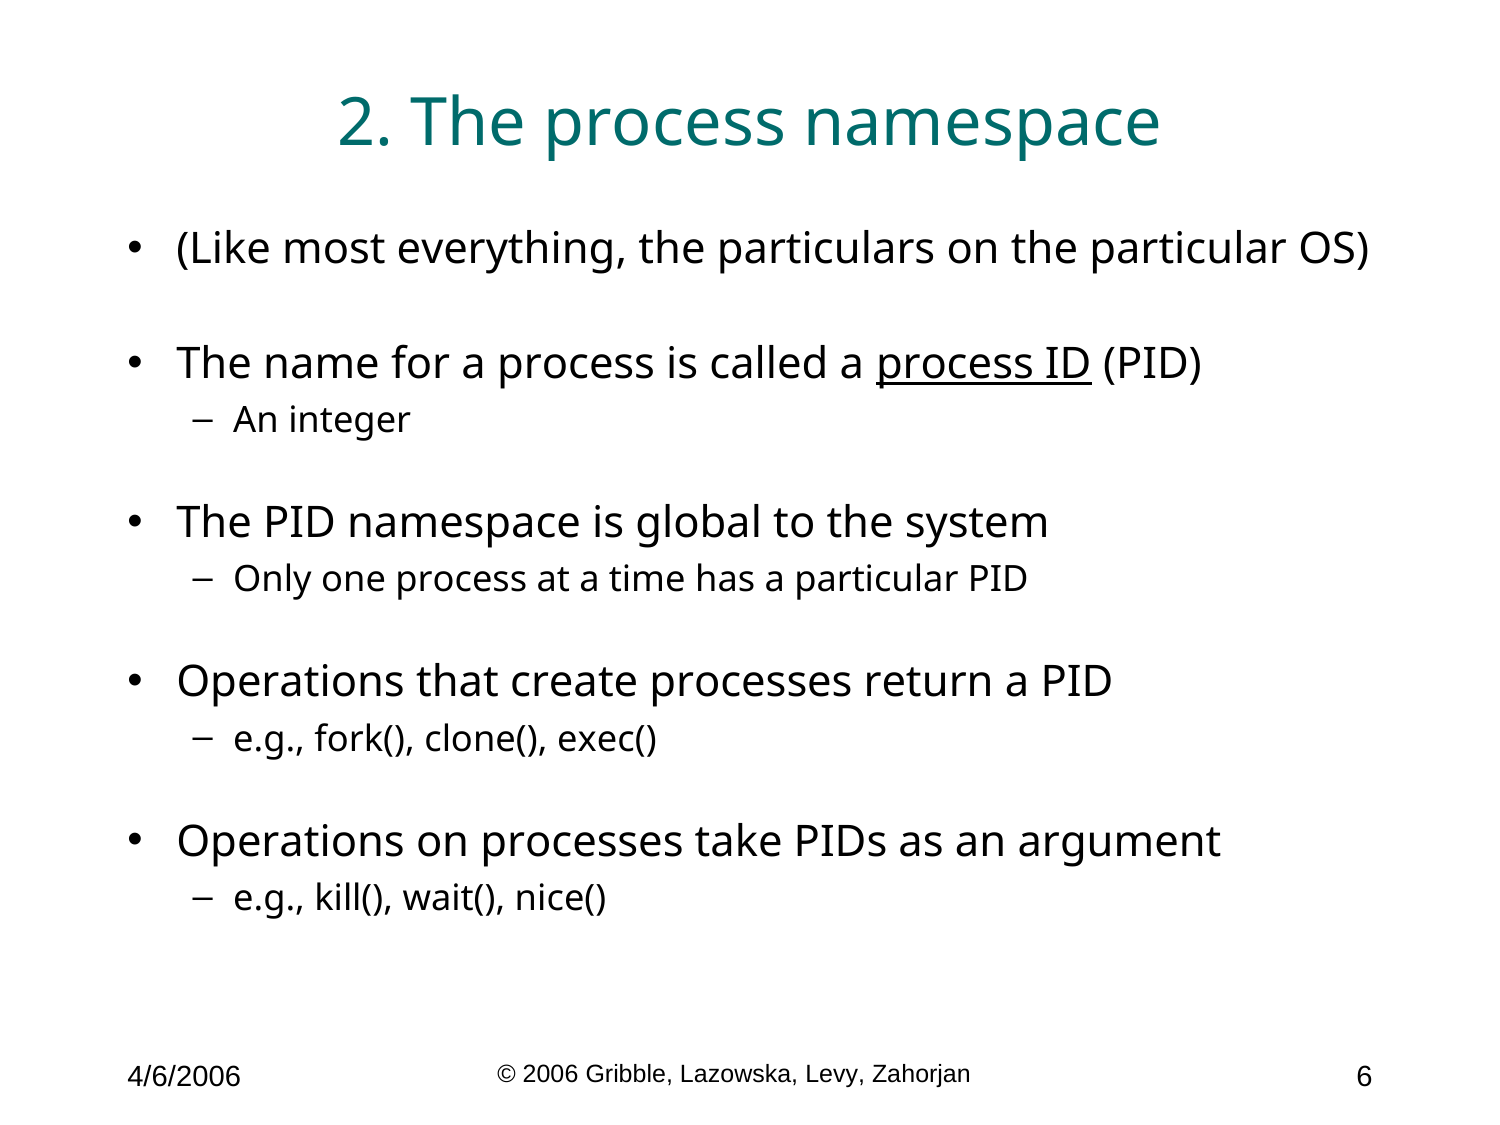

# 2. The process namespace
(Like most everything, the particulars on the particular OS)
The name for a process is called a process ID (PID)
An integer
The PID namespace is global to the system
Only one process at a time has a particular PID
Operations that create processes return a PID
e.g., fork(), clone(), exec()
Operations on processes take PIDs as an argument
e.g., kill(), wait(), nice()
6